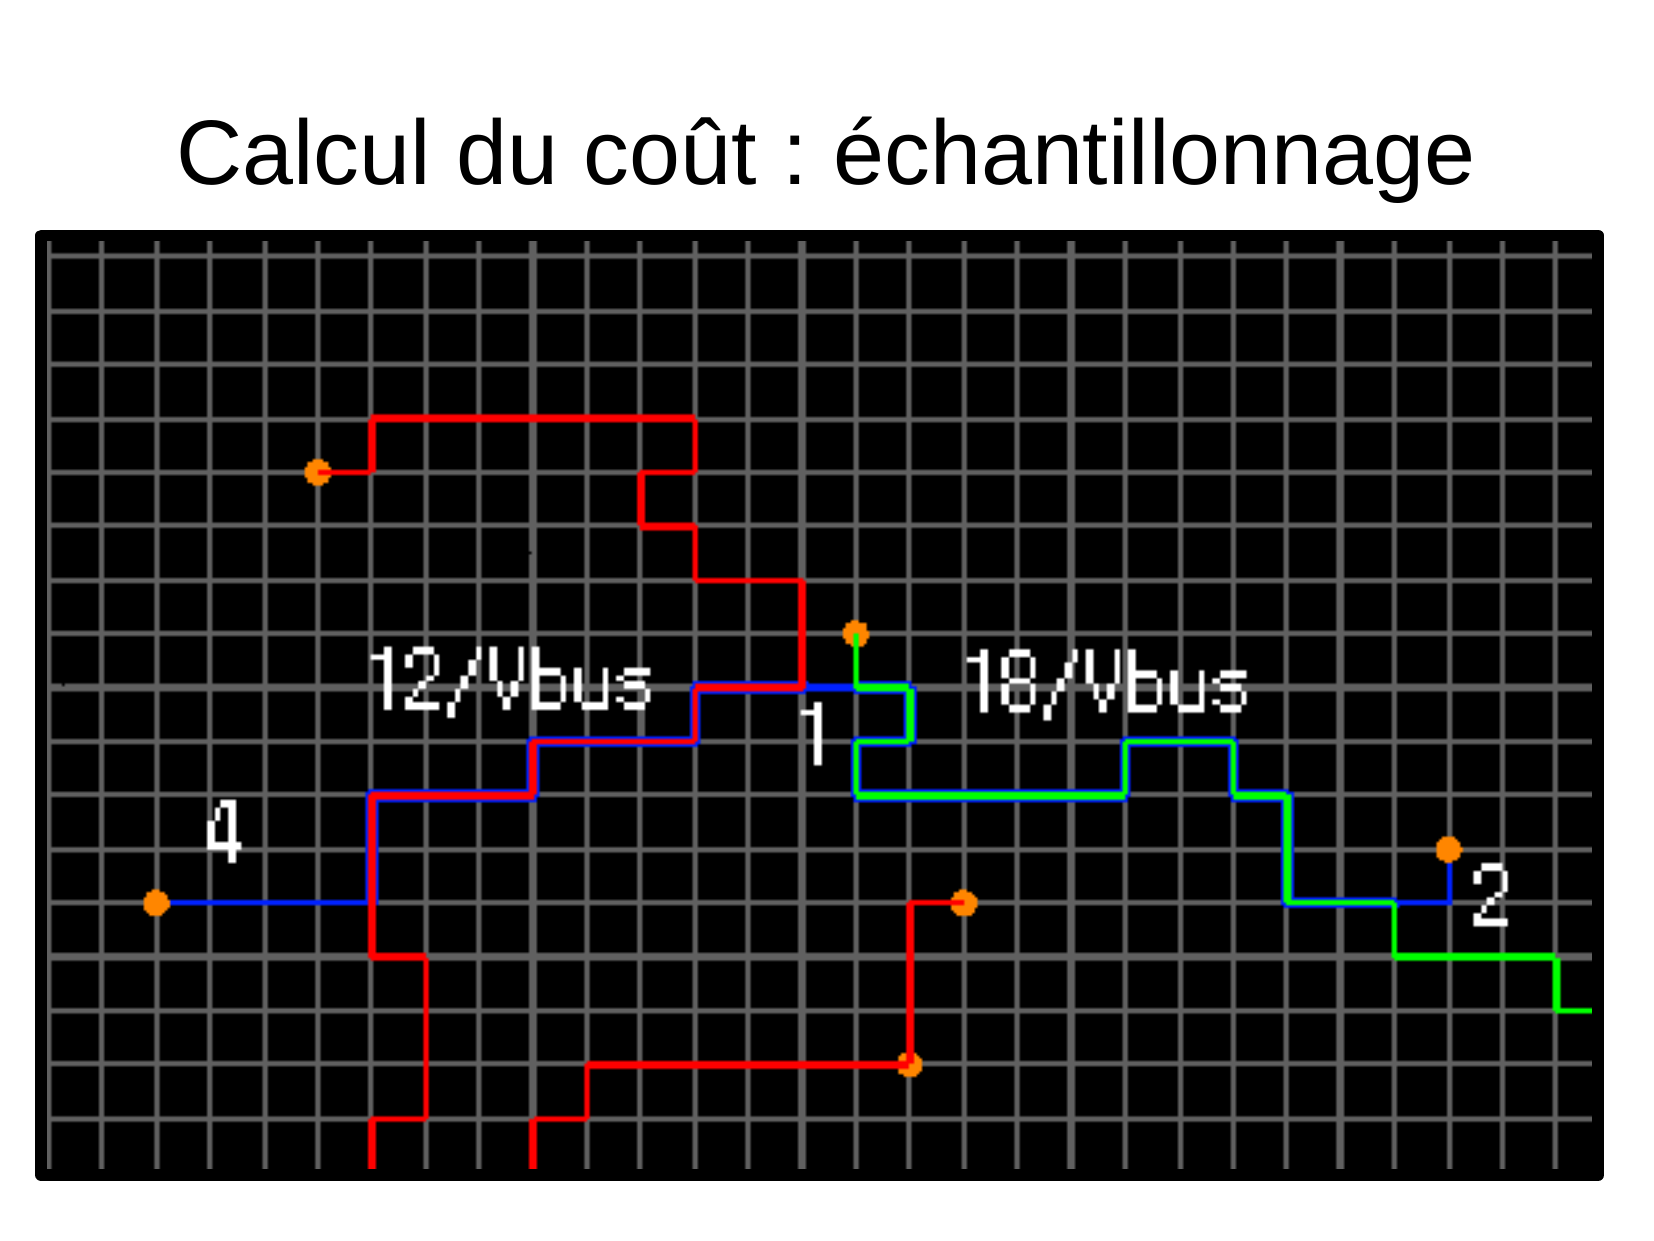

# Calcul du coût : échantillonnage
Image taille de la ligne (facile)
Image distance ligne – point d'interet (difficile)
Image distance ligne – densite (tres difficile)